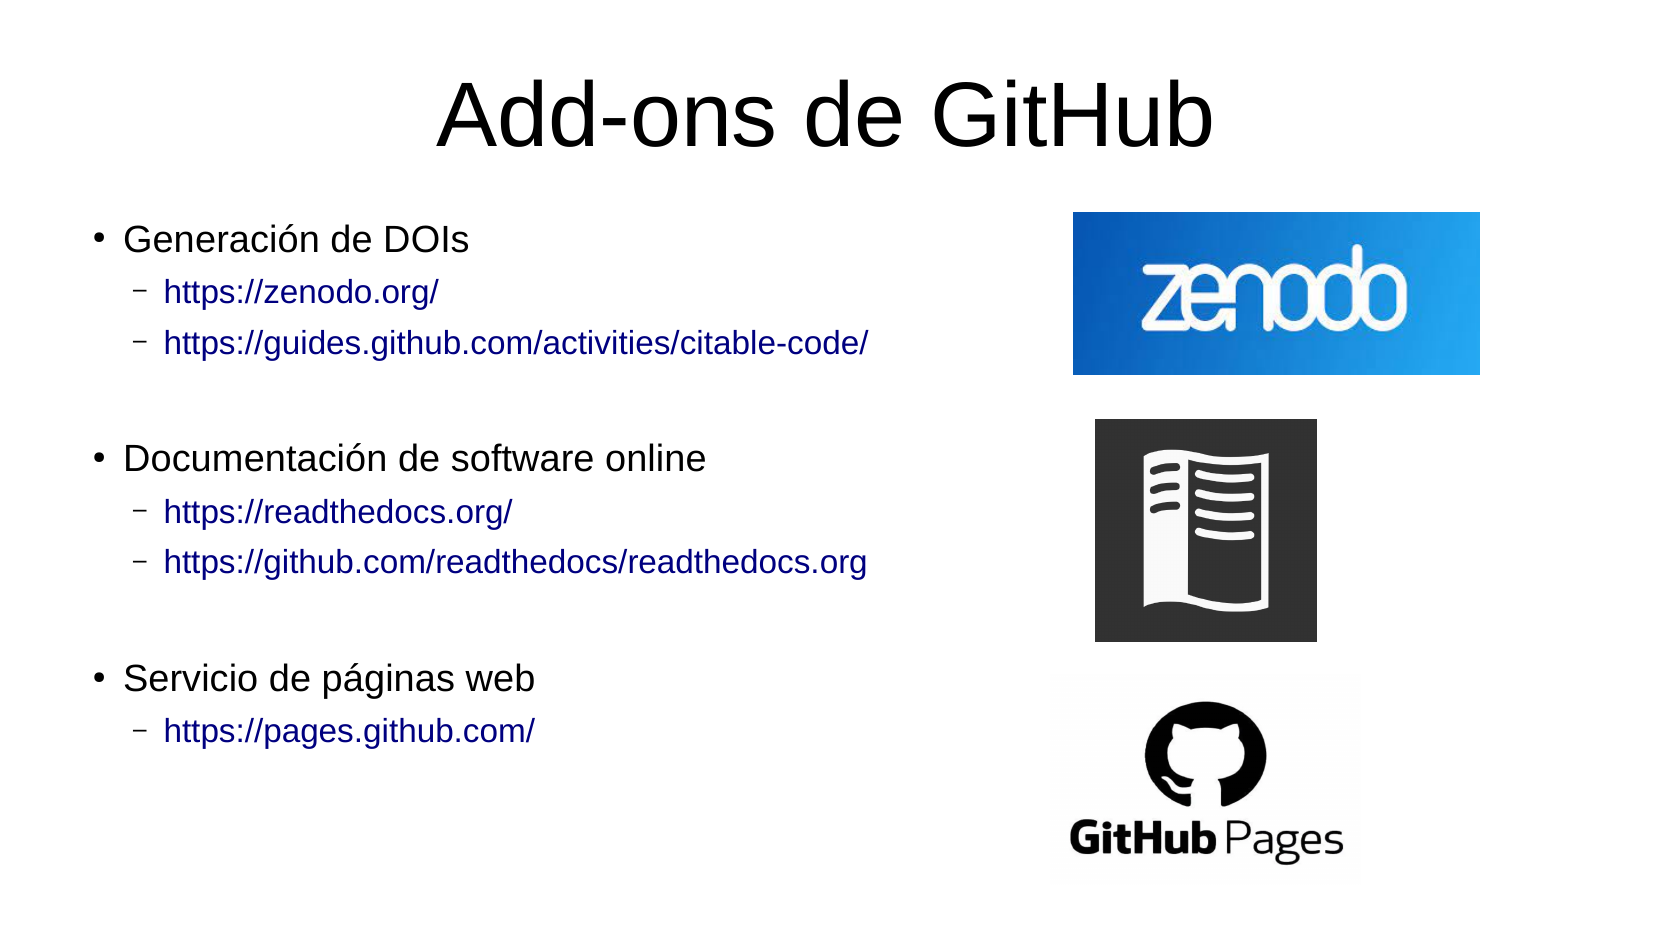

# Add-ons de GitHub
Generación de DOIs
https://zenodo.org/
https://guides.github.com/activities/citable-code/
Documentación de software online
https://readthedocs.org/
https://github.com/readthedocs/readthedocs.org
Servicio de páginas web
https://pages.github.com/